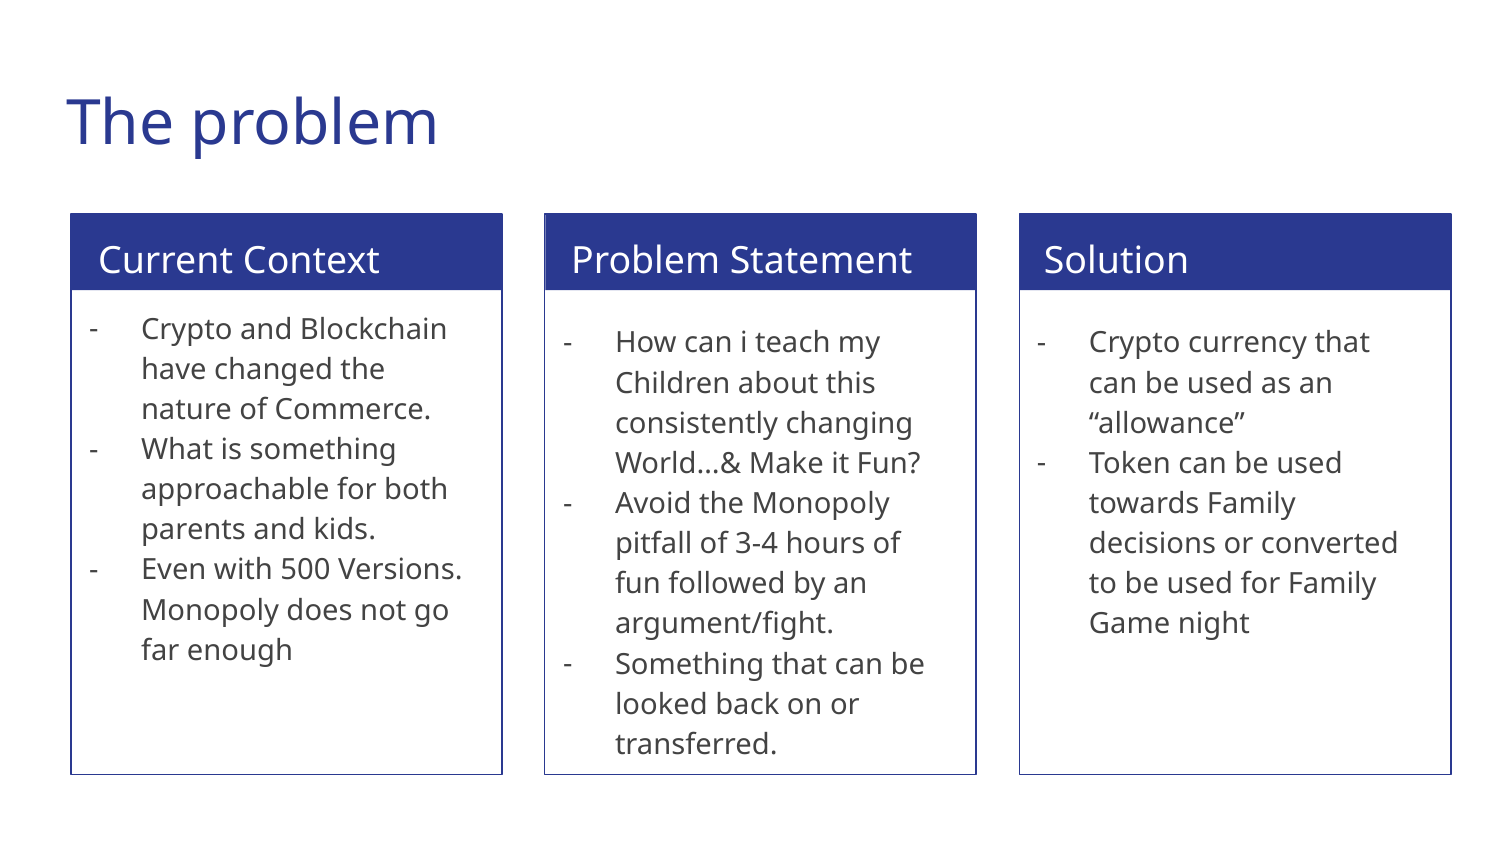

# The problem
Current Context
Problem Statement
Solution
Crypto and Blockchain have changed the nature of Commerce.
What is something approachable for both parents and kids.
Even with 500 Versions. Monopoly does not go far enough
How can i teach my Children about this consistently changing World…& Make it Fun?
Avoid the Monopoly pitfall of 3-4 hours of fun followed by an argument/fight.
Something that can be looked back on or transferred.
Crypto currency that can be used as an “allowance”
Token can be used towards Family decisions or converted to be used for Family Game night